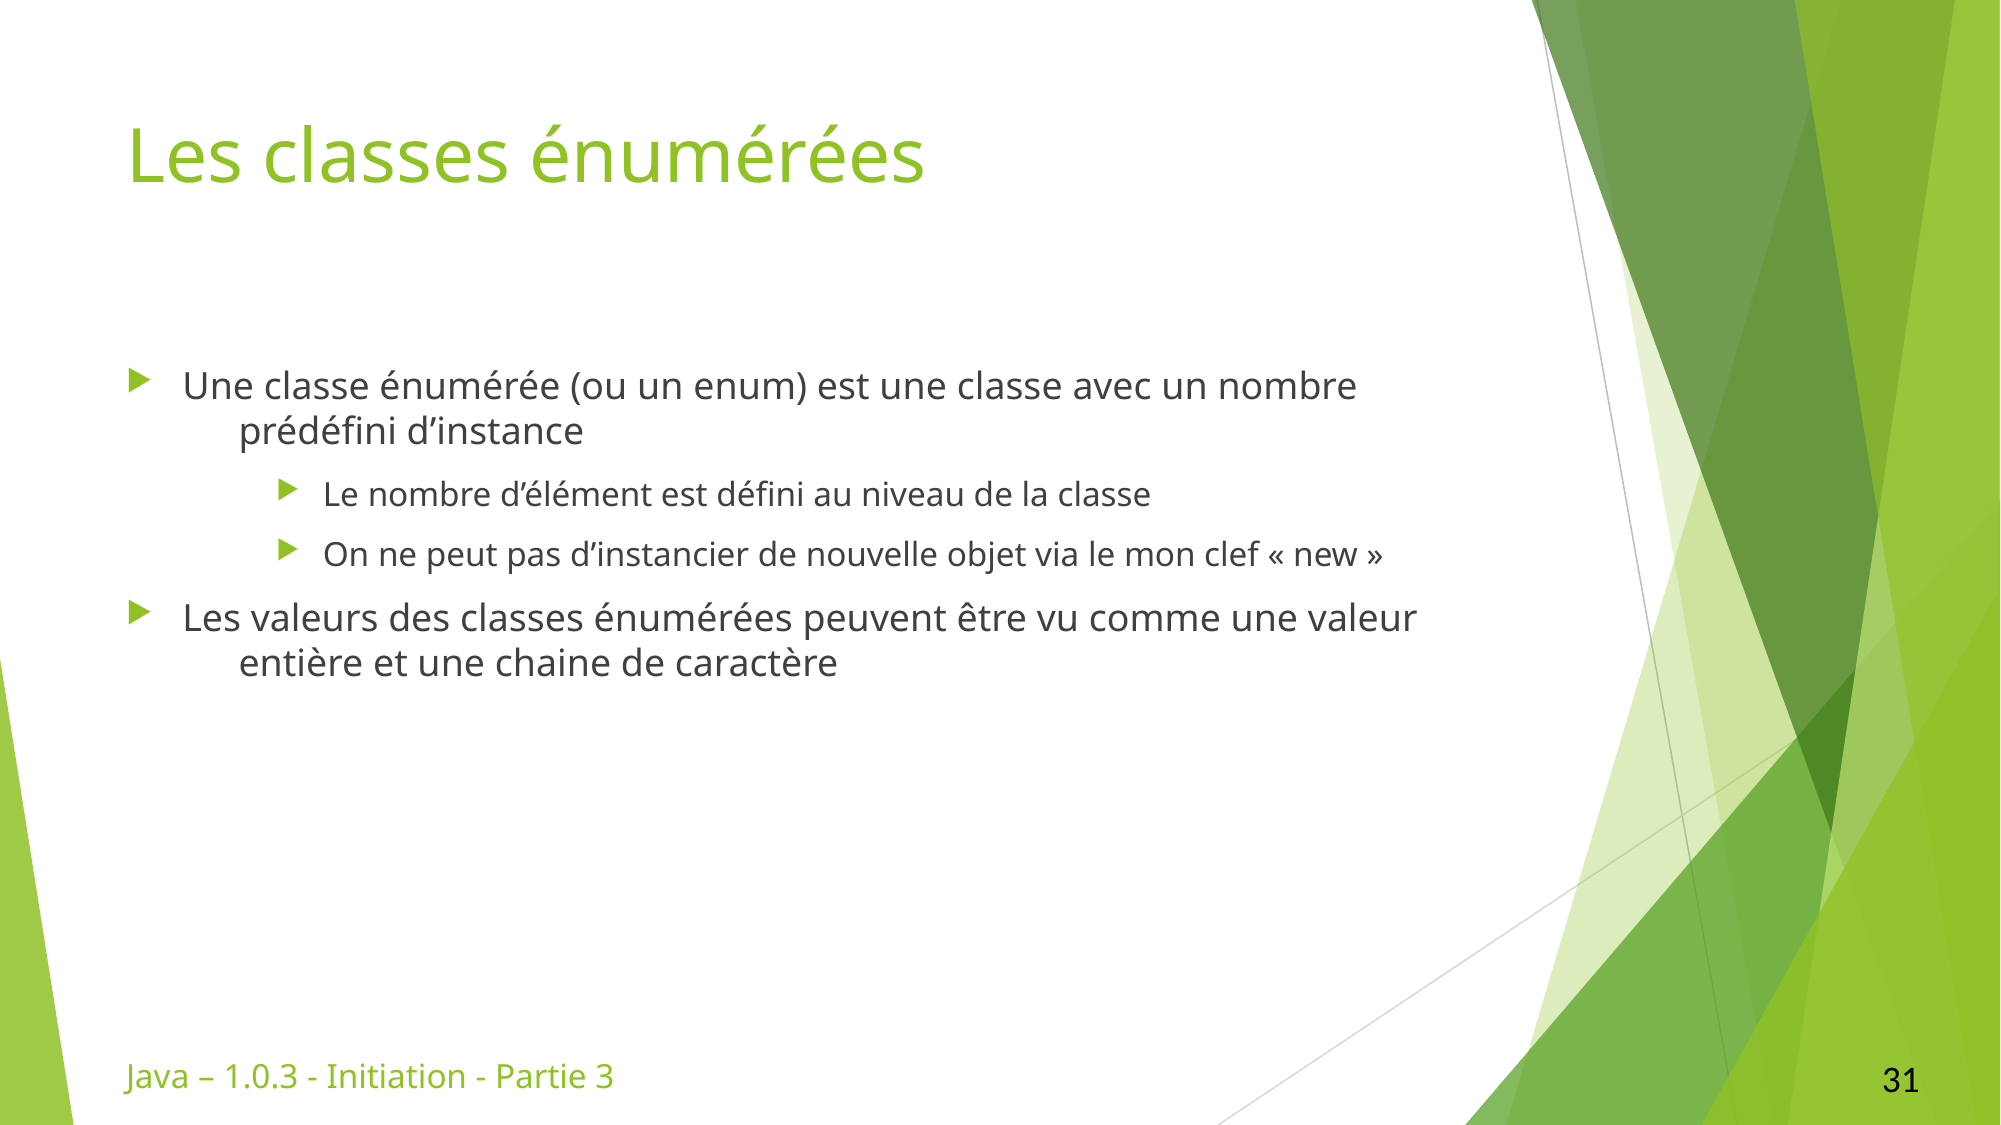

# Les classes énumérées
Une classe énumérée (ou un enum) est une classe avec un nombre prédéfini d’instance
Le nombre d’élément est défini au niveau de la classe
On ne peut pas d’instancier de nouvelle objet via le mon clef « new »
Les valeurs des classes énumérées peuvent être vu comme une valeur entière et une chaine de caractère
Java – 1.0.3 - Initiation - Partie 3